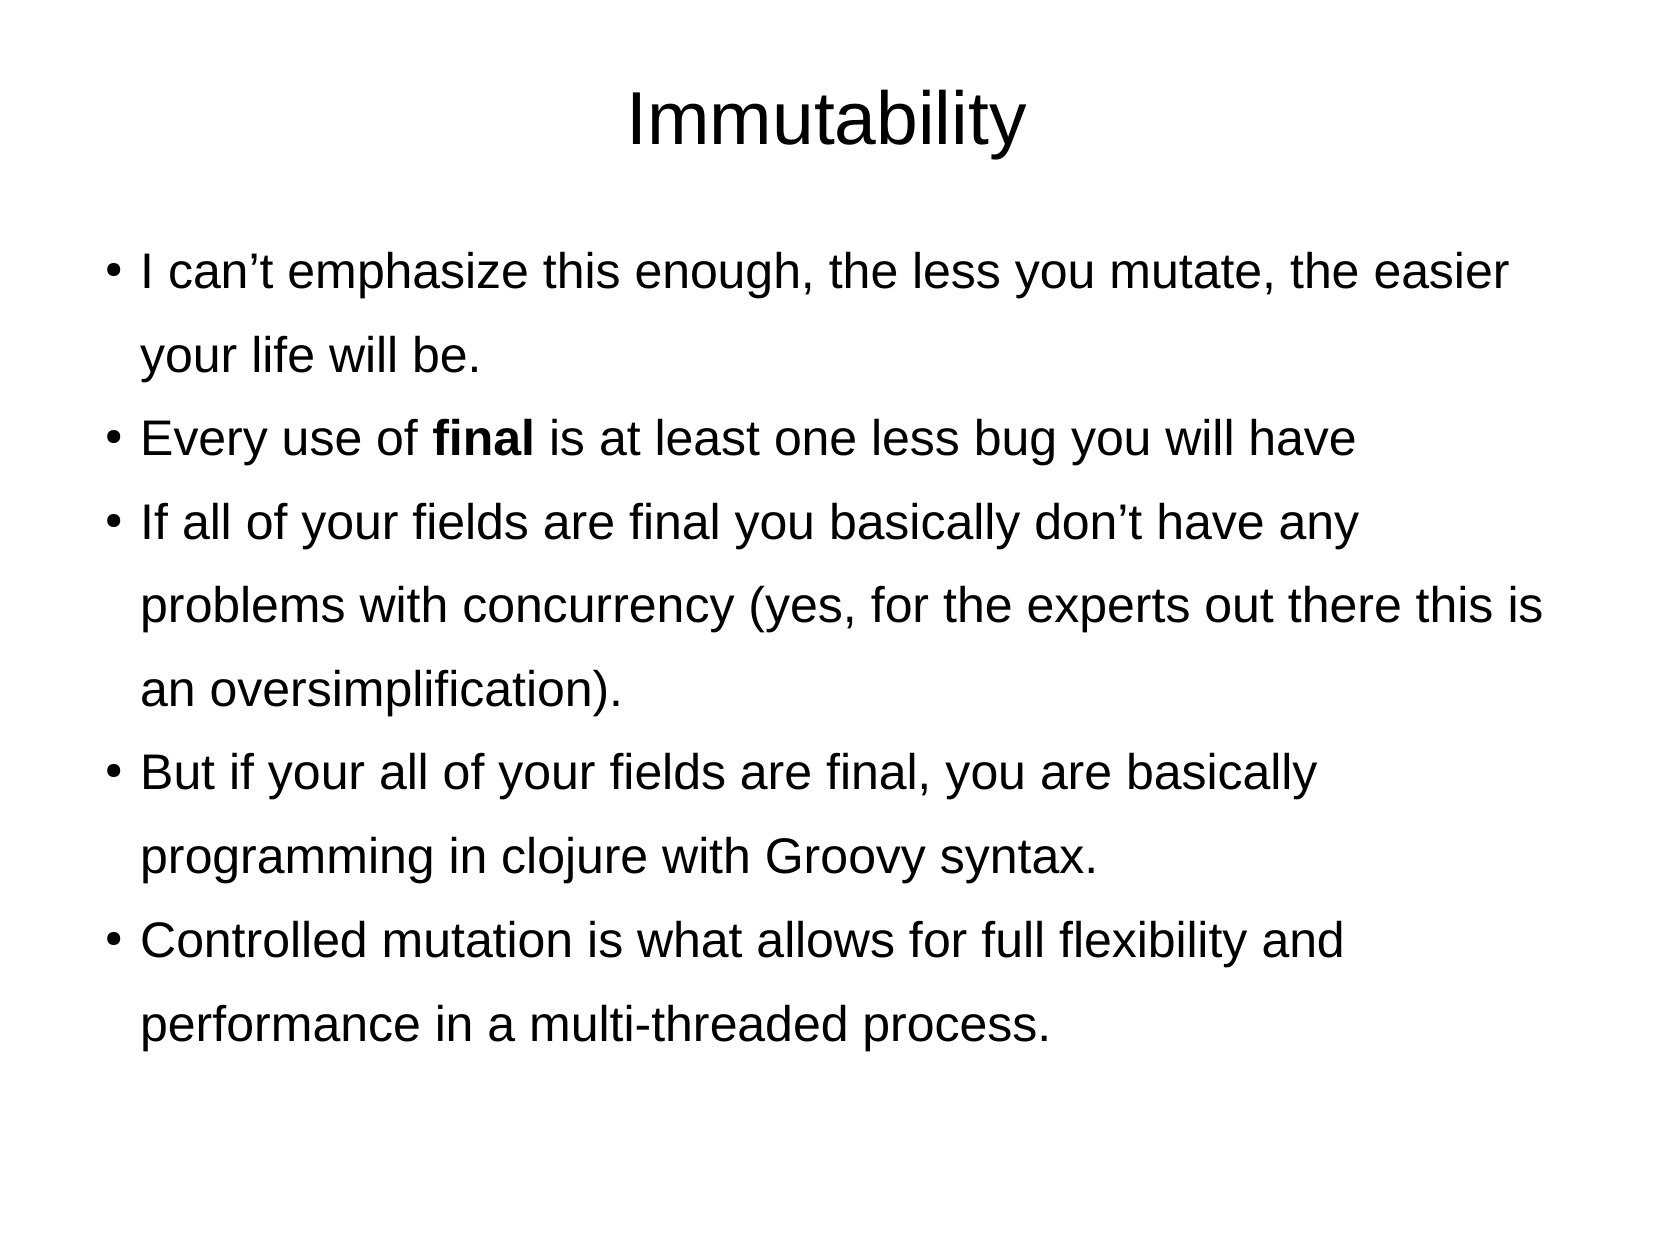

# Immutability
I can’t emphasize this enough, the less you mutate, the easier your life will be.
Every use of final is at least one less bug you will have
If all of your fields are final you basically don’t have any problems with concurrency (yes, for the experts out there this is an oversimplification).
But if your all of your fields are final, you are basically programming in clojure with Groovy syntax.
Controlled mutation is what allows for full flexibility and performance in a multi-threaded process.